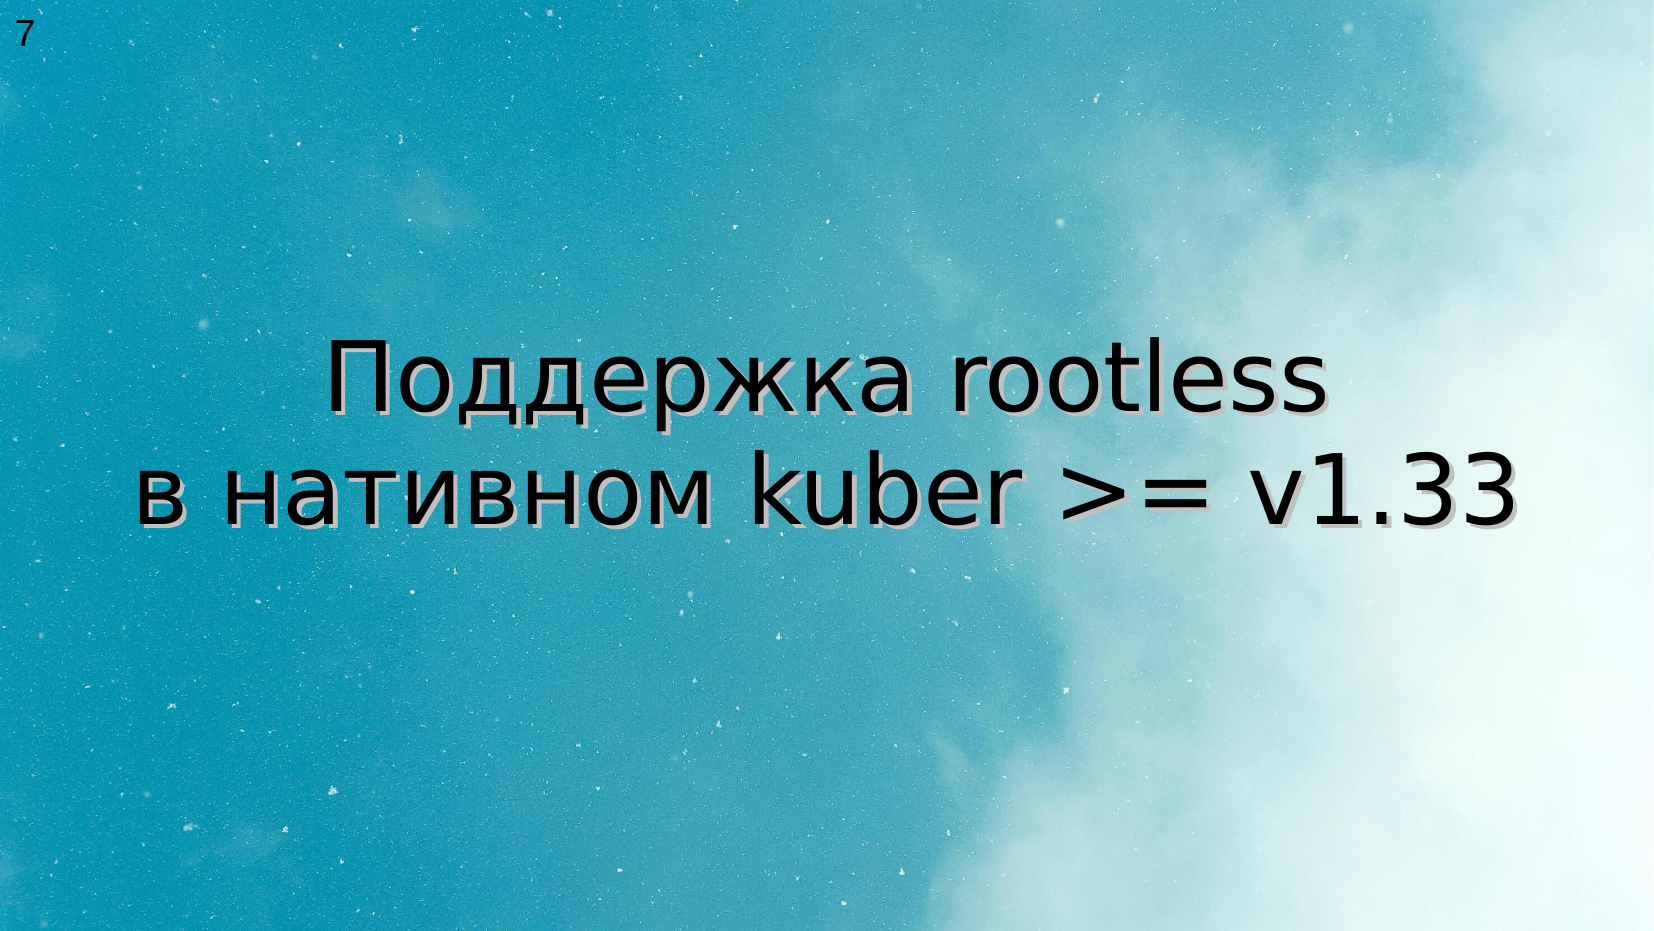

# Поддержка rootless в нативном kuber >= v1.33